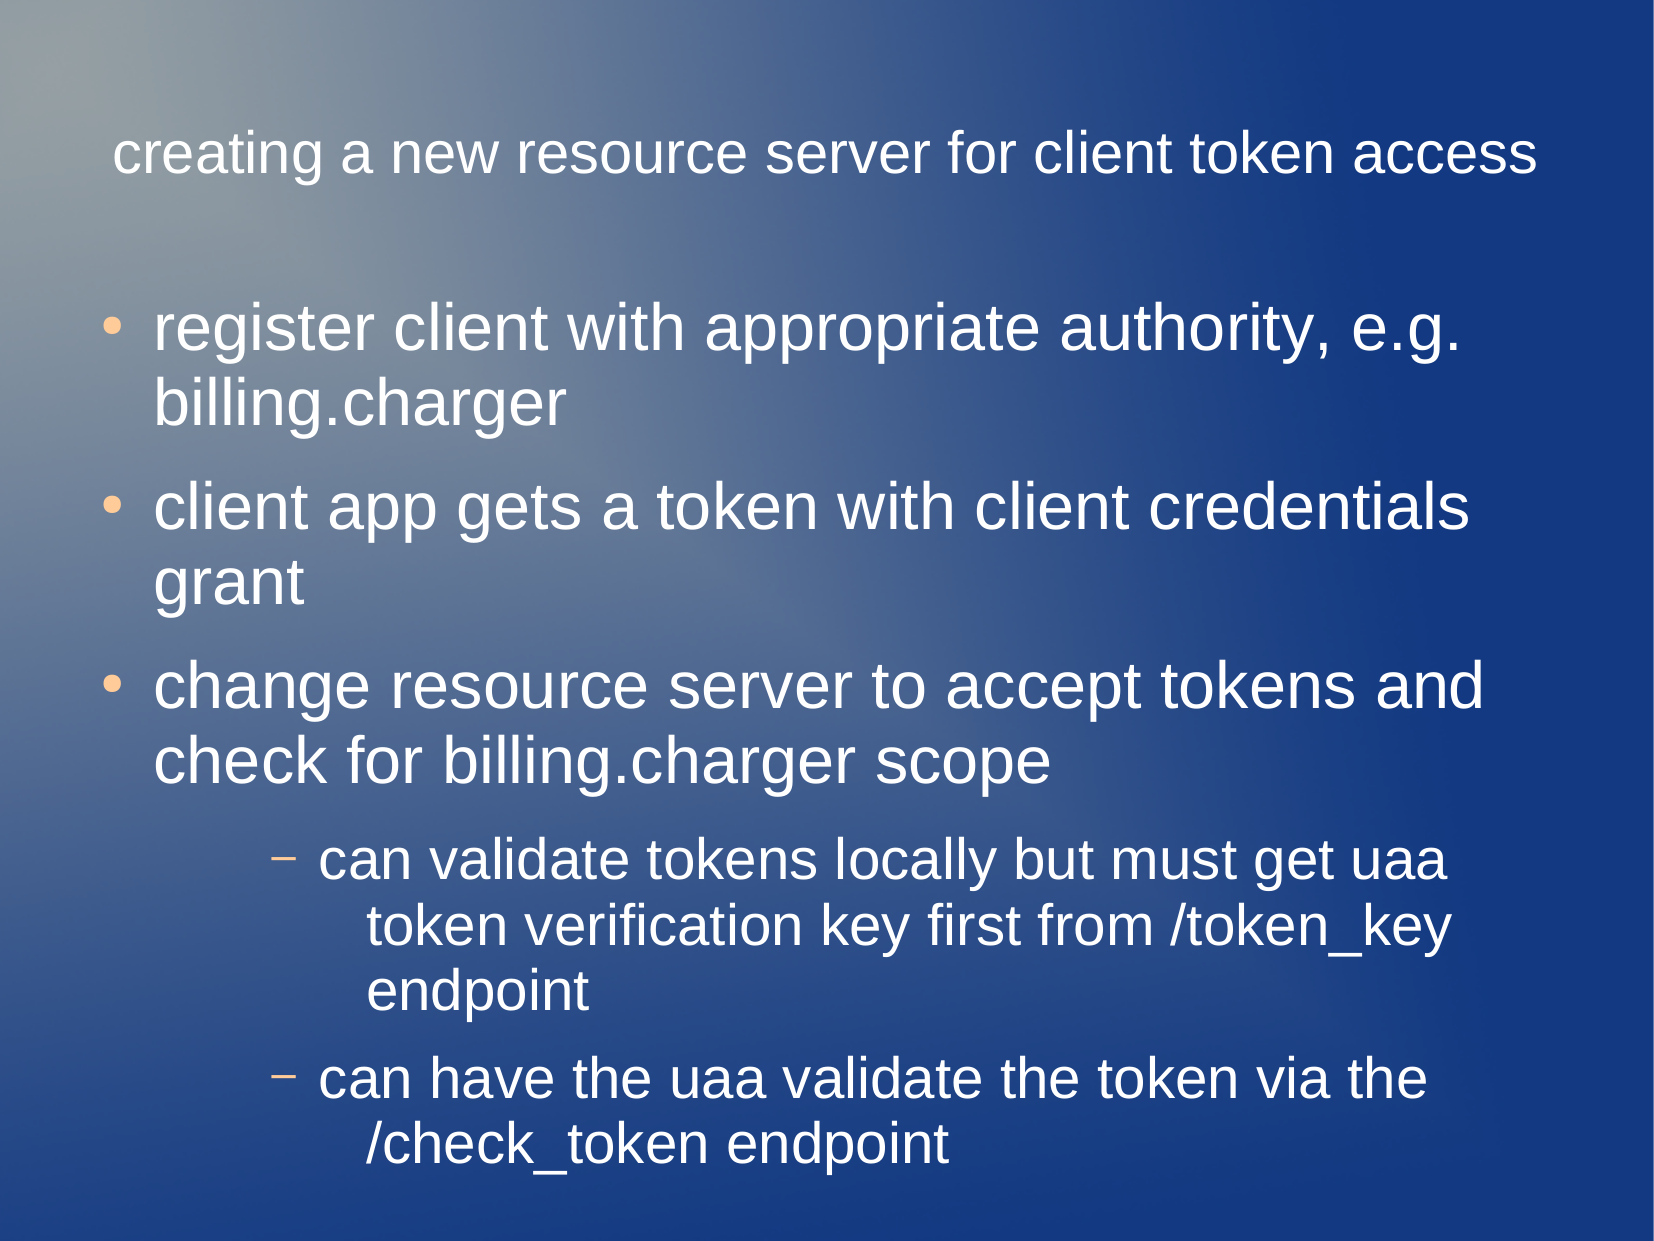

# creating a new resource server for client token access
register client with appropriate authority, e.g. billing.charger
client app gets a token with client credentials grant
change resource server to accept tokens and check for billing.charger scope
can validate tokens locally but must get uaa token verification key first from /token_key endpoint
can have the uaa validate the token via the /check_token endpoint